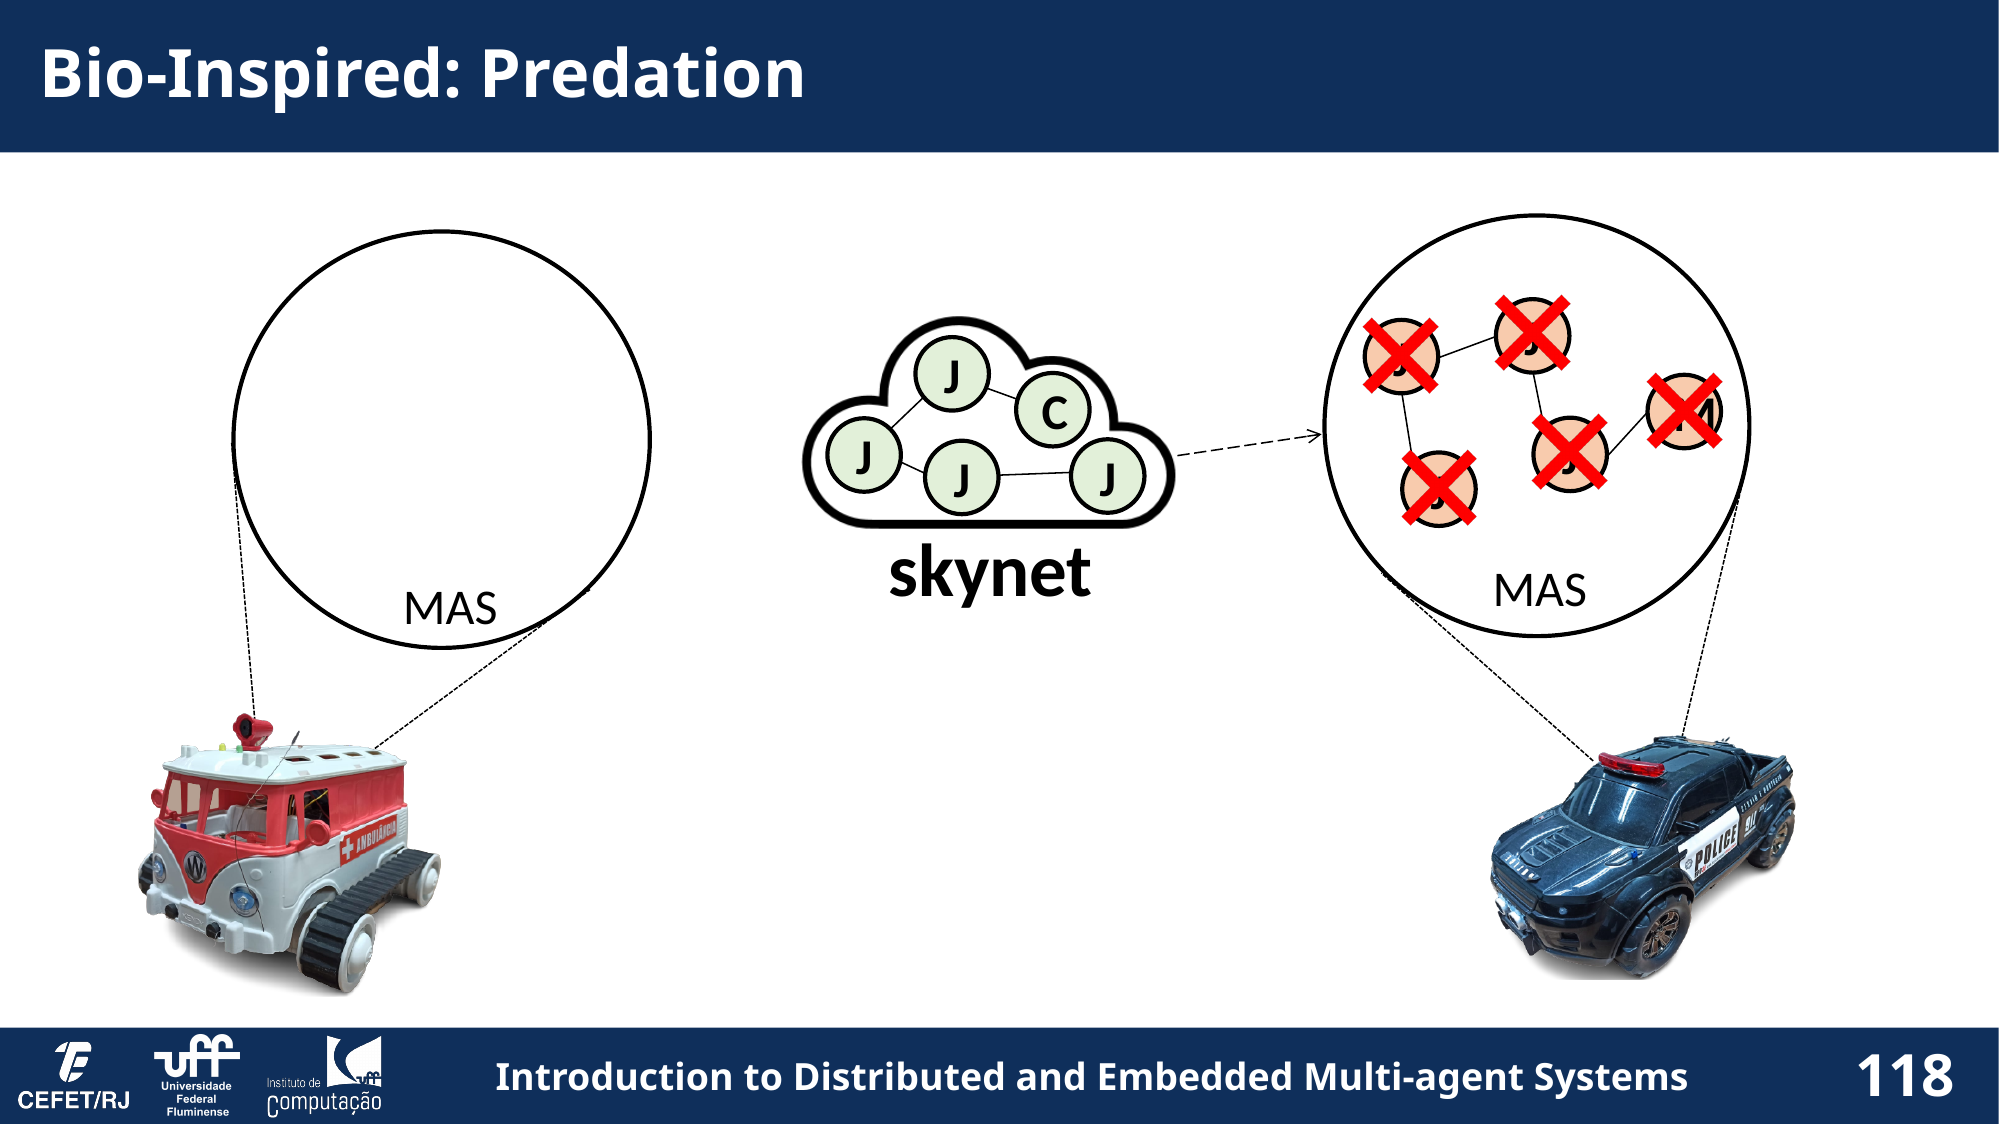

Bio-Inspired: Predation
J
J
J
C
M
J
J
J
J
J
skynet
MAS
MAS